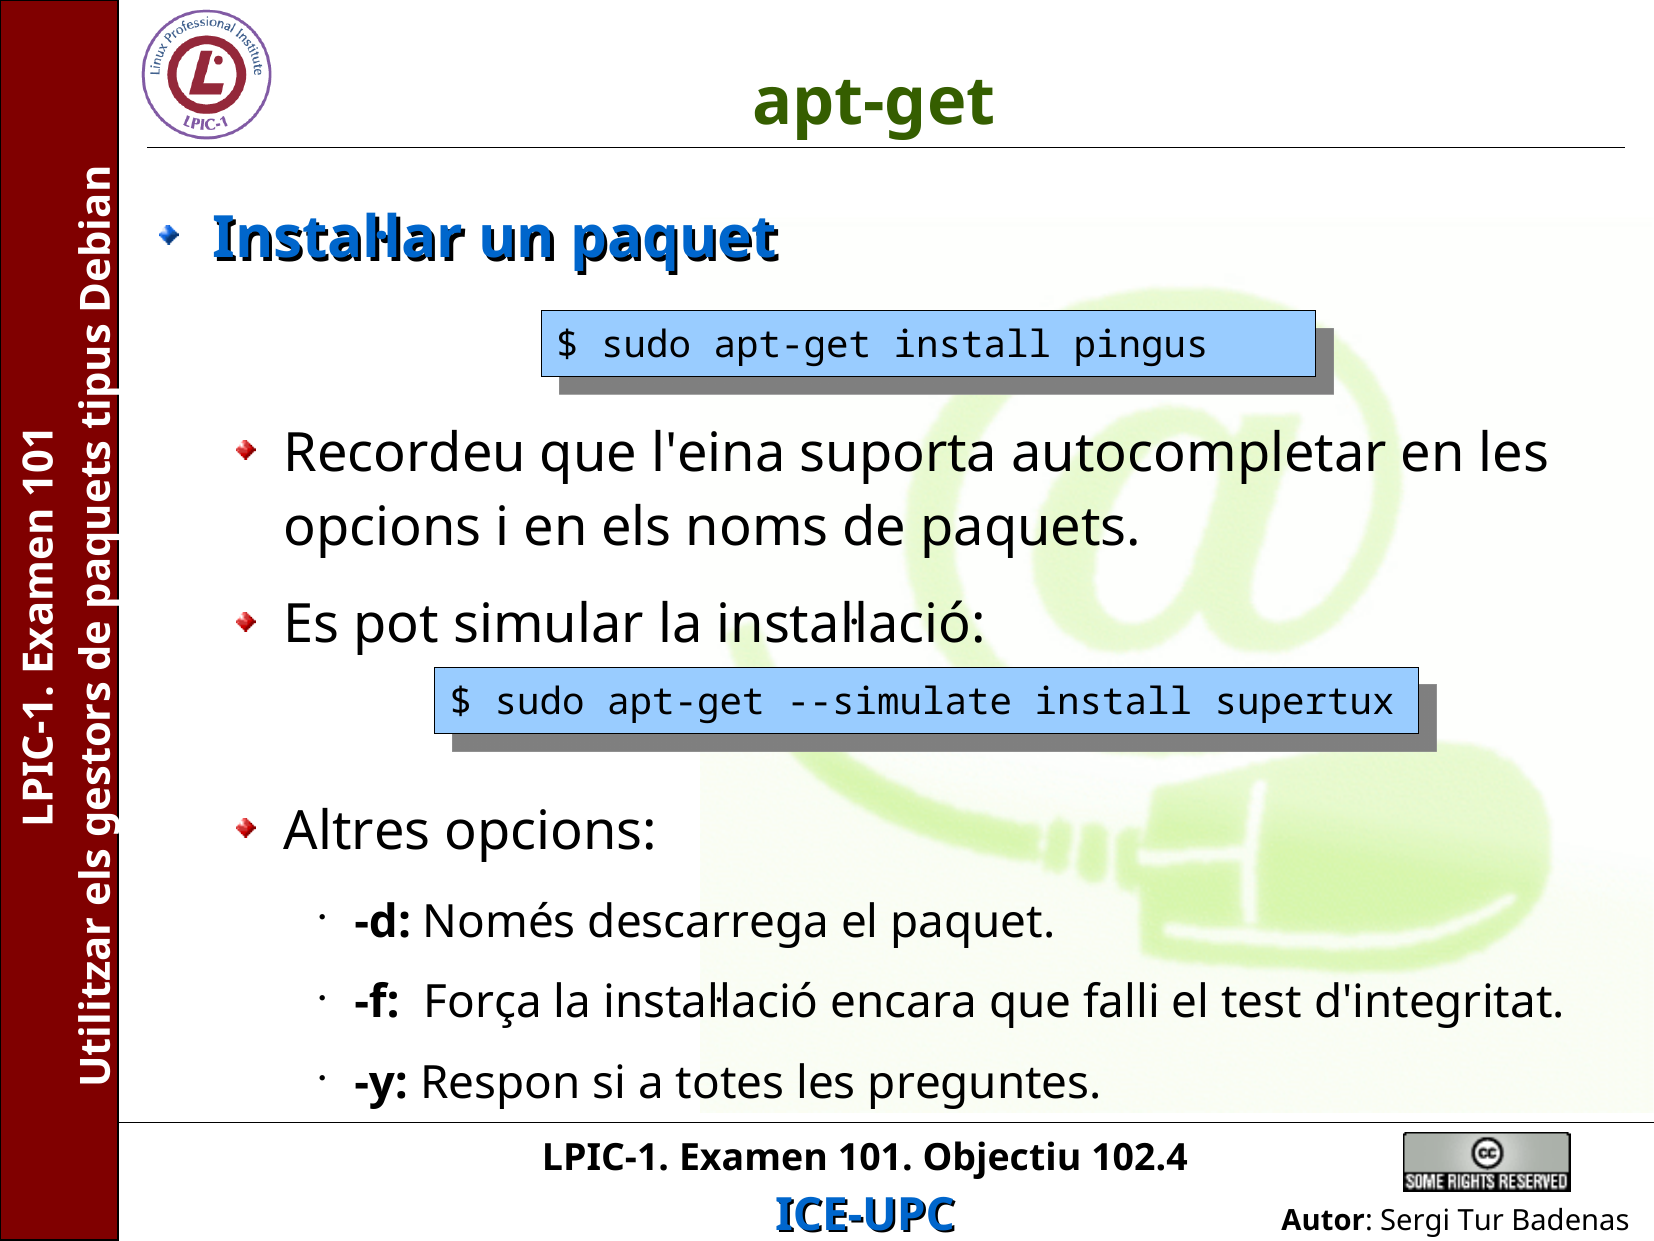

# apt-get
Instal·lar un paquet
Recordeu que l'eina suporta autocompletar en les opcions i en els noms de paquets.
Es pot simular la instal·lació:
Altres opcions:
-d: Només descarrega el paquet.
-f: Força la instal·lació encara que falli el test d'integritat.
-y: Respon si a totes les preguntes.
$ sudo apt-get install pingus
$ sudo apt-get --simulate install supertux